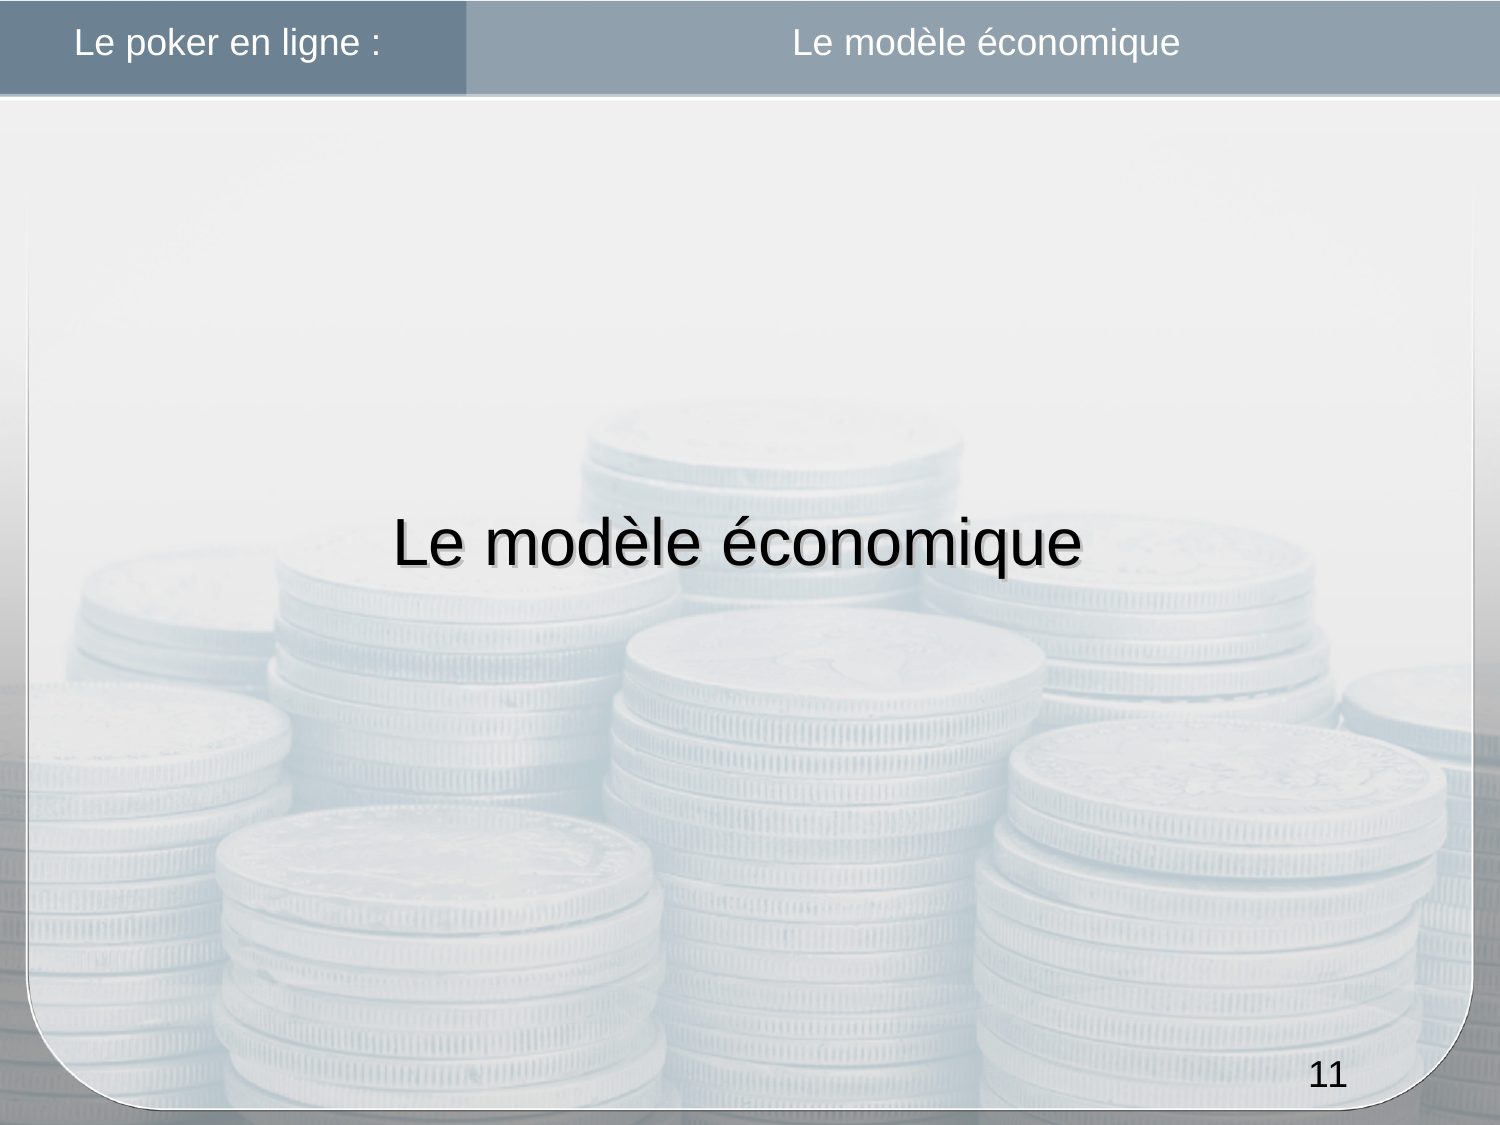

Le poker en ligne :
Le modèle économique
Le modèle économique
11